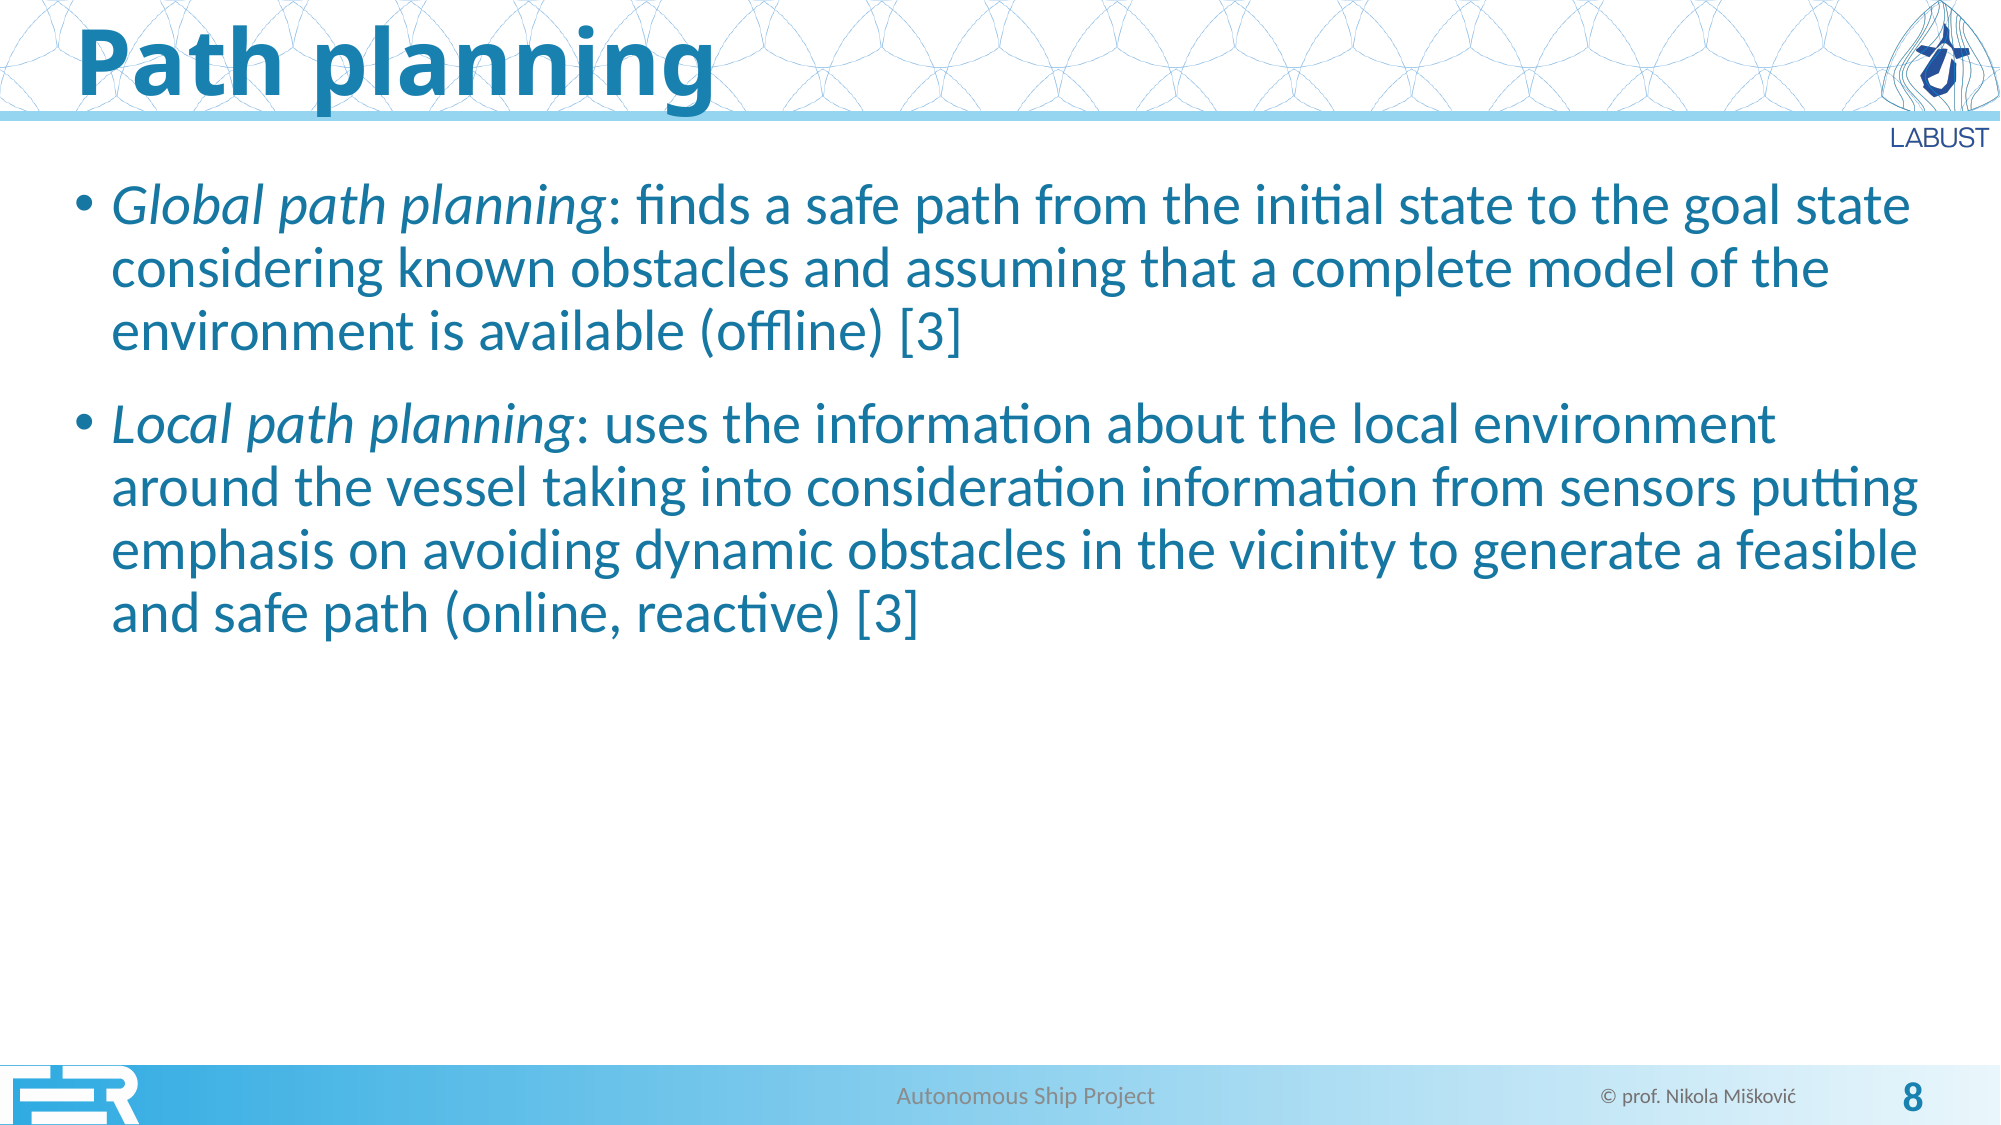

# Path planning
Global path planning: finds a safe path from the initial state to the goal state considering known obstacles and assuming that a complete model of the environment is available (offline) [3]
Local path planning: uses the information about the local environment around the vessel taking into consideration information from sensors putting emphasis on avoiding dynamic obstacles in the vicinity to generate a feasible and safe path (online, reactive) [3]
Guidance and Control of Marine Vehicles
8